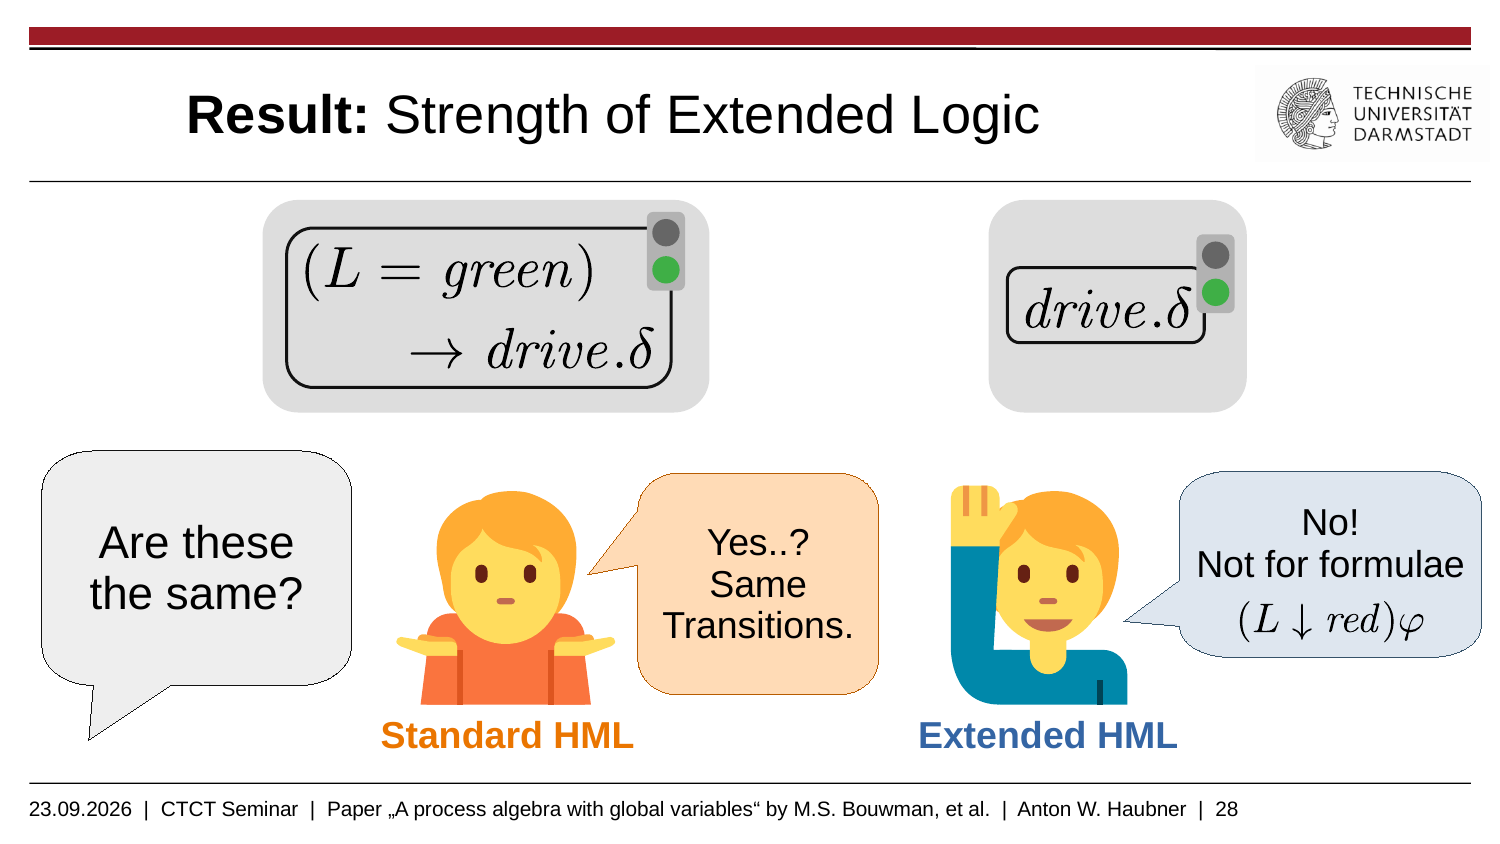

# Result: Strength of Extended Logic
Are these
the same?
No!
Not for formulae
Yes..?
Same
Transitions.
Standard HML
Extended HML